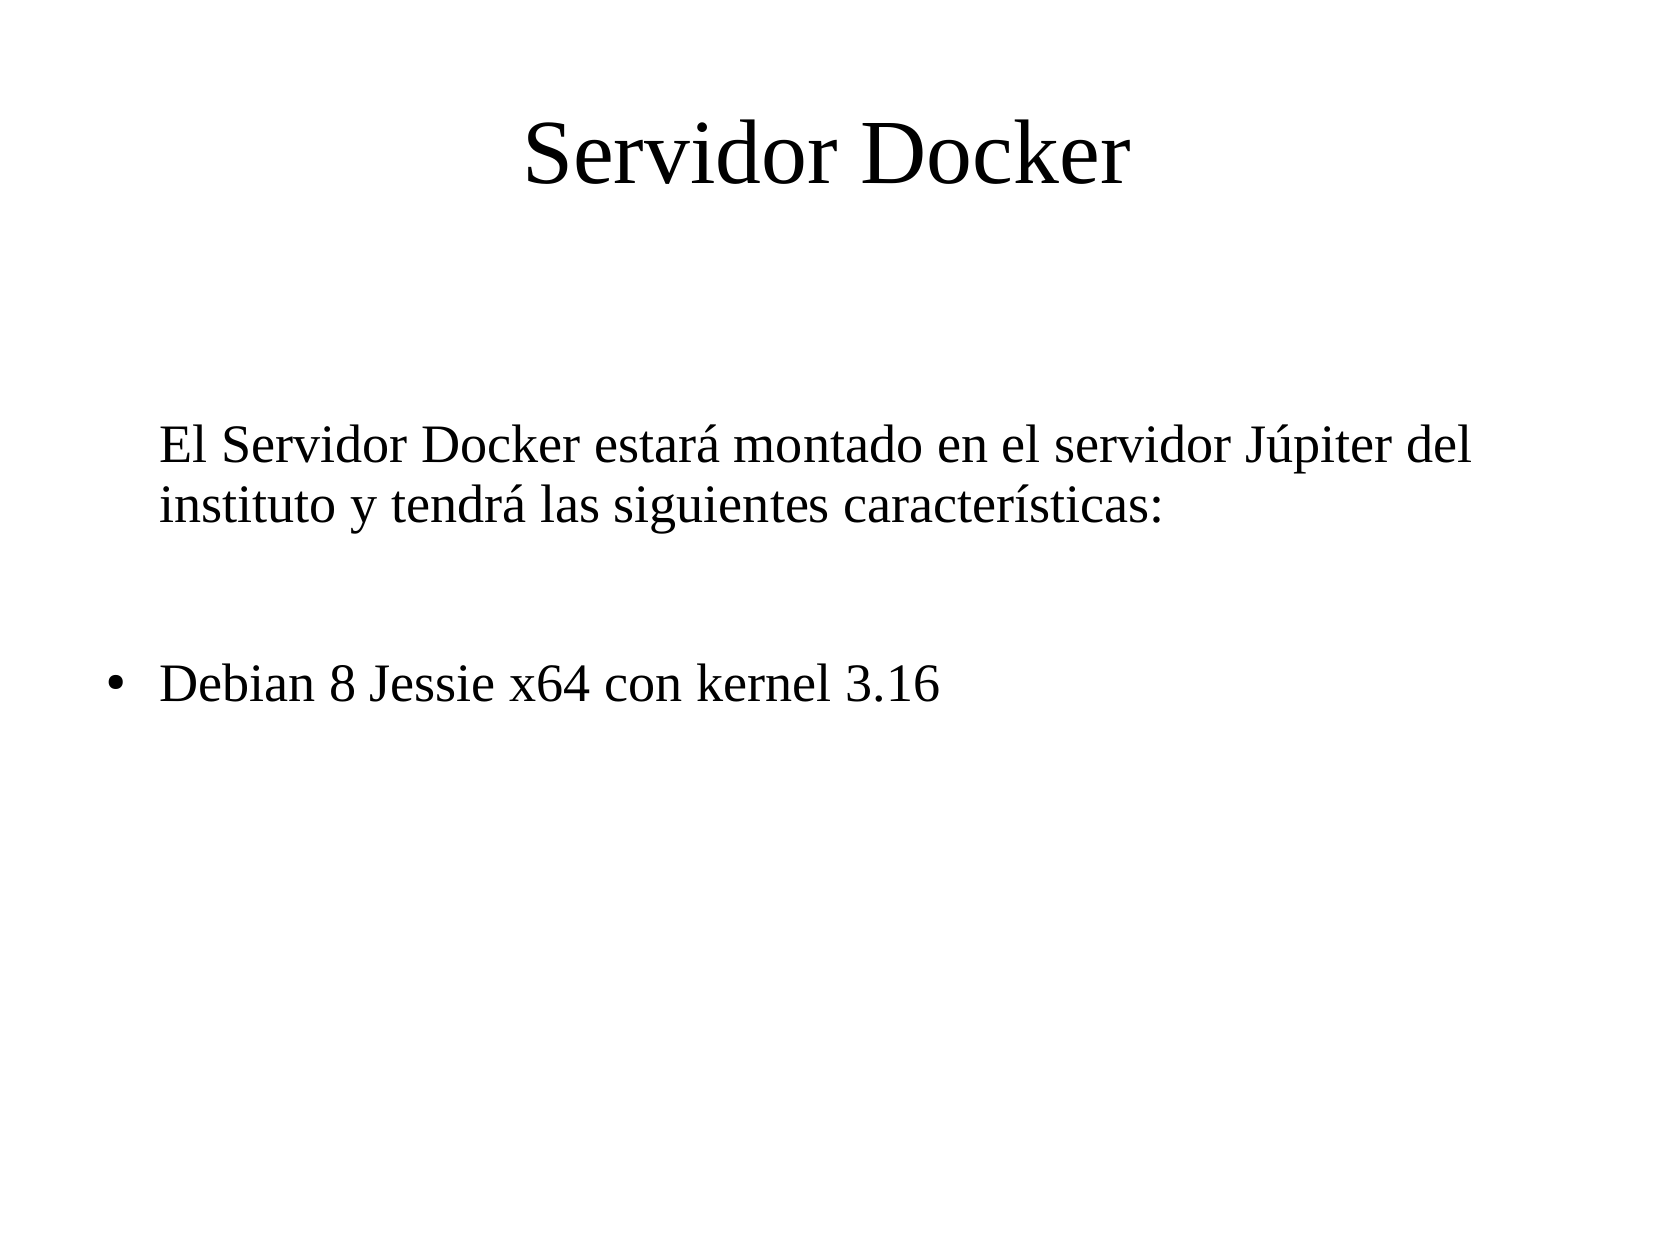

# Servidor Docker
El Servidor Docker estará montado en el servidor Júpiter del instituto y tendrá las siguientes características:
Debian 8 Jessie x64 con kernel 3.16